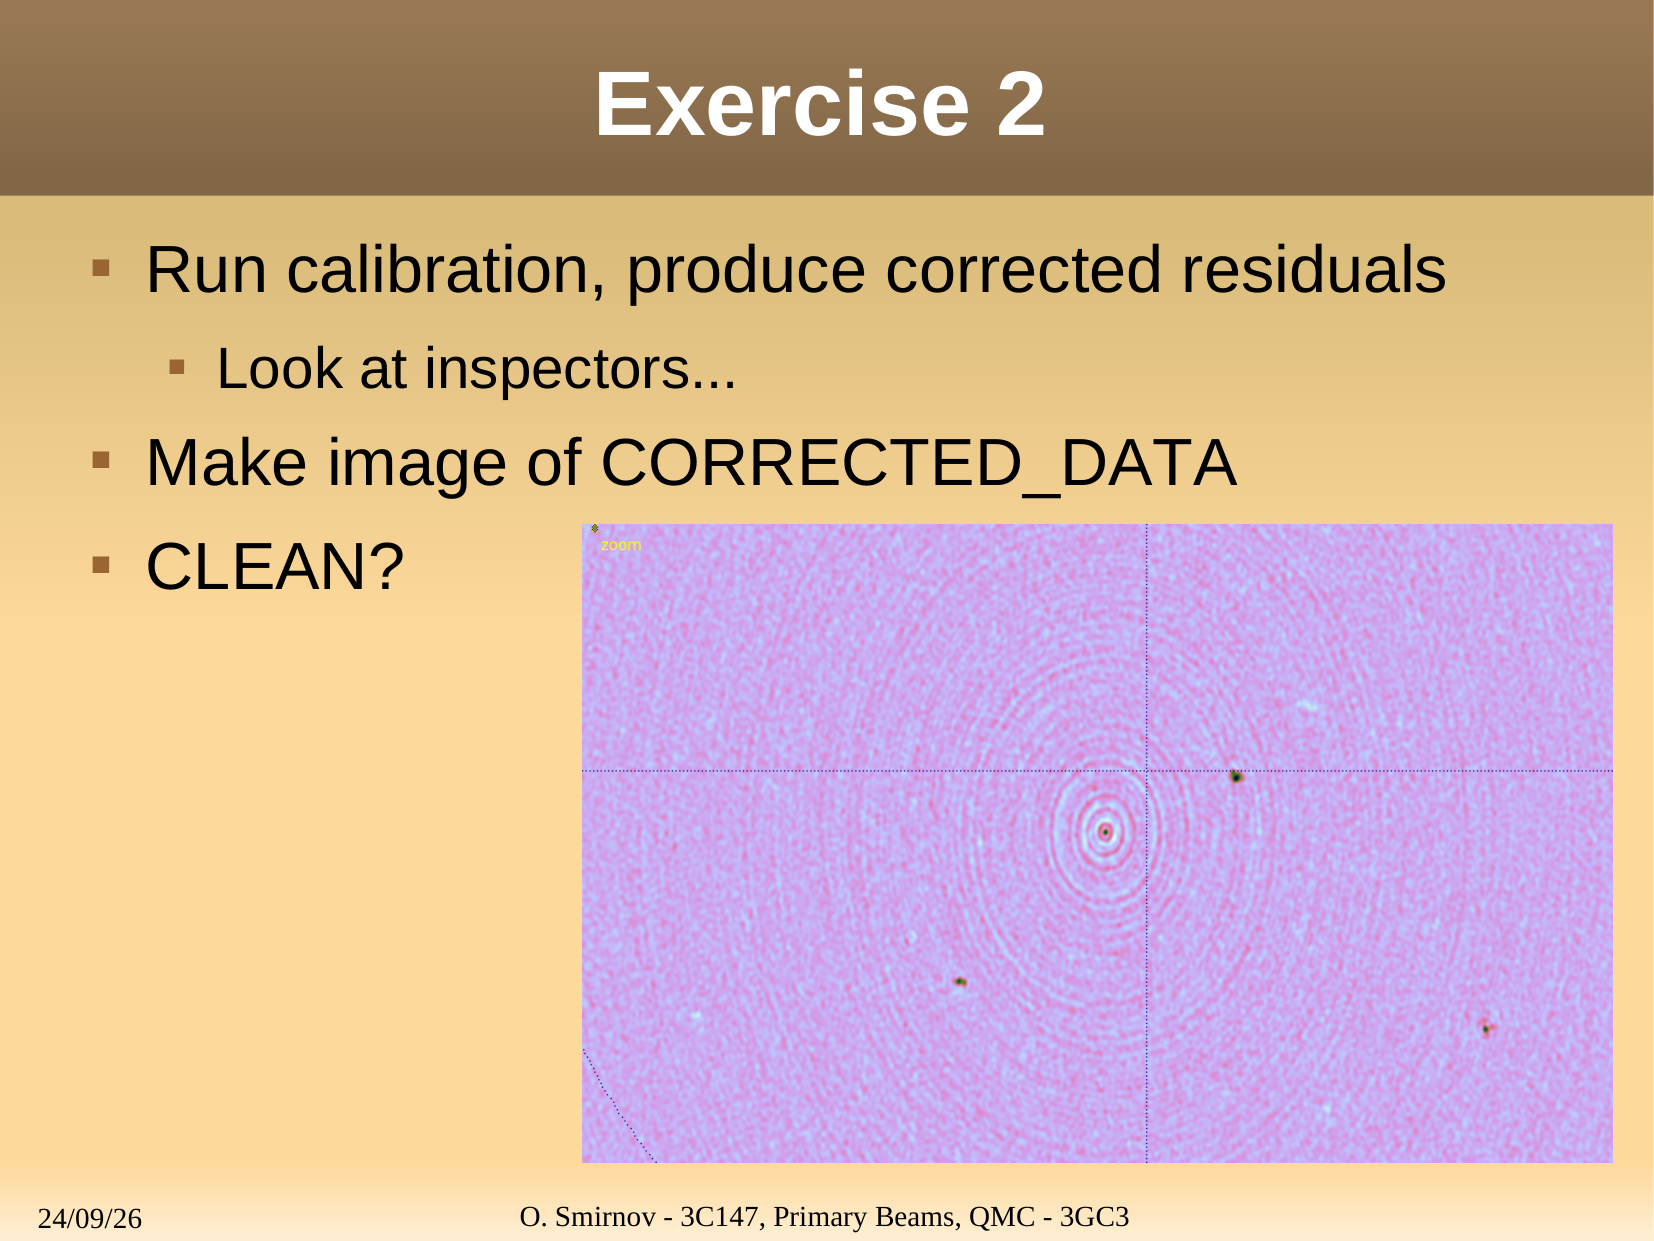

# Exercise 2
Run calibration, produce corrected residuals
Look at inspectors...
Make image of CORRECTED_DATA
CLEAN?
O. Smirnov - 3C147, Primary Beams, QMC - 3GC3